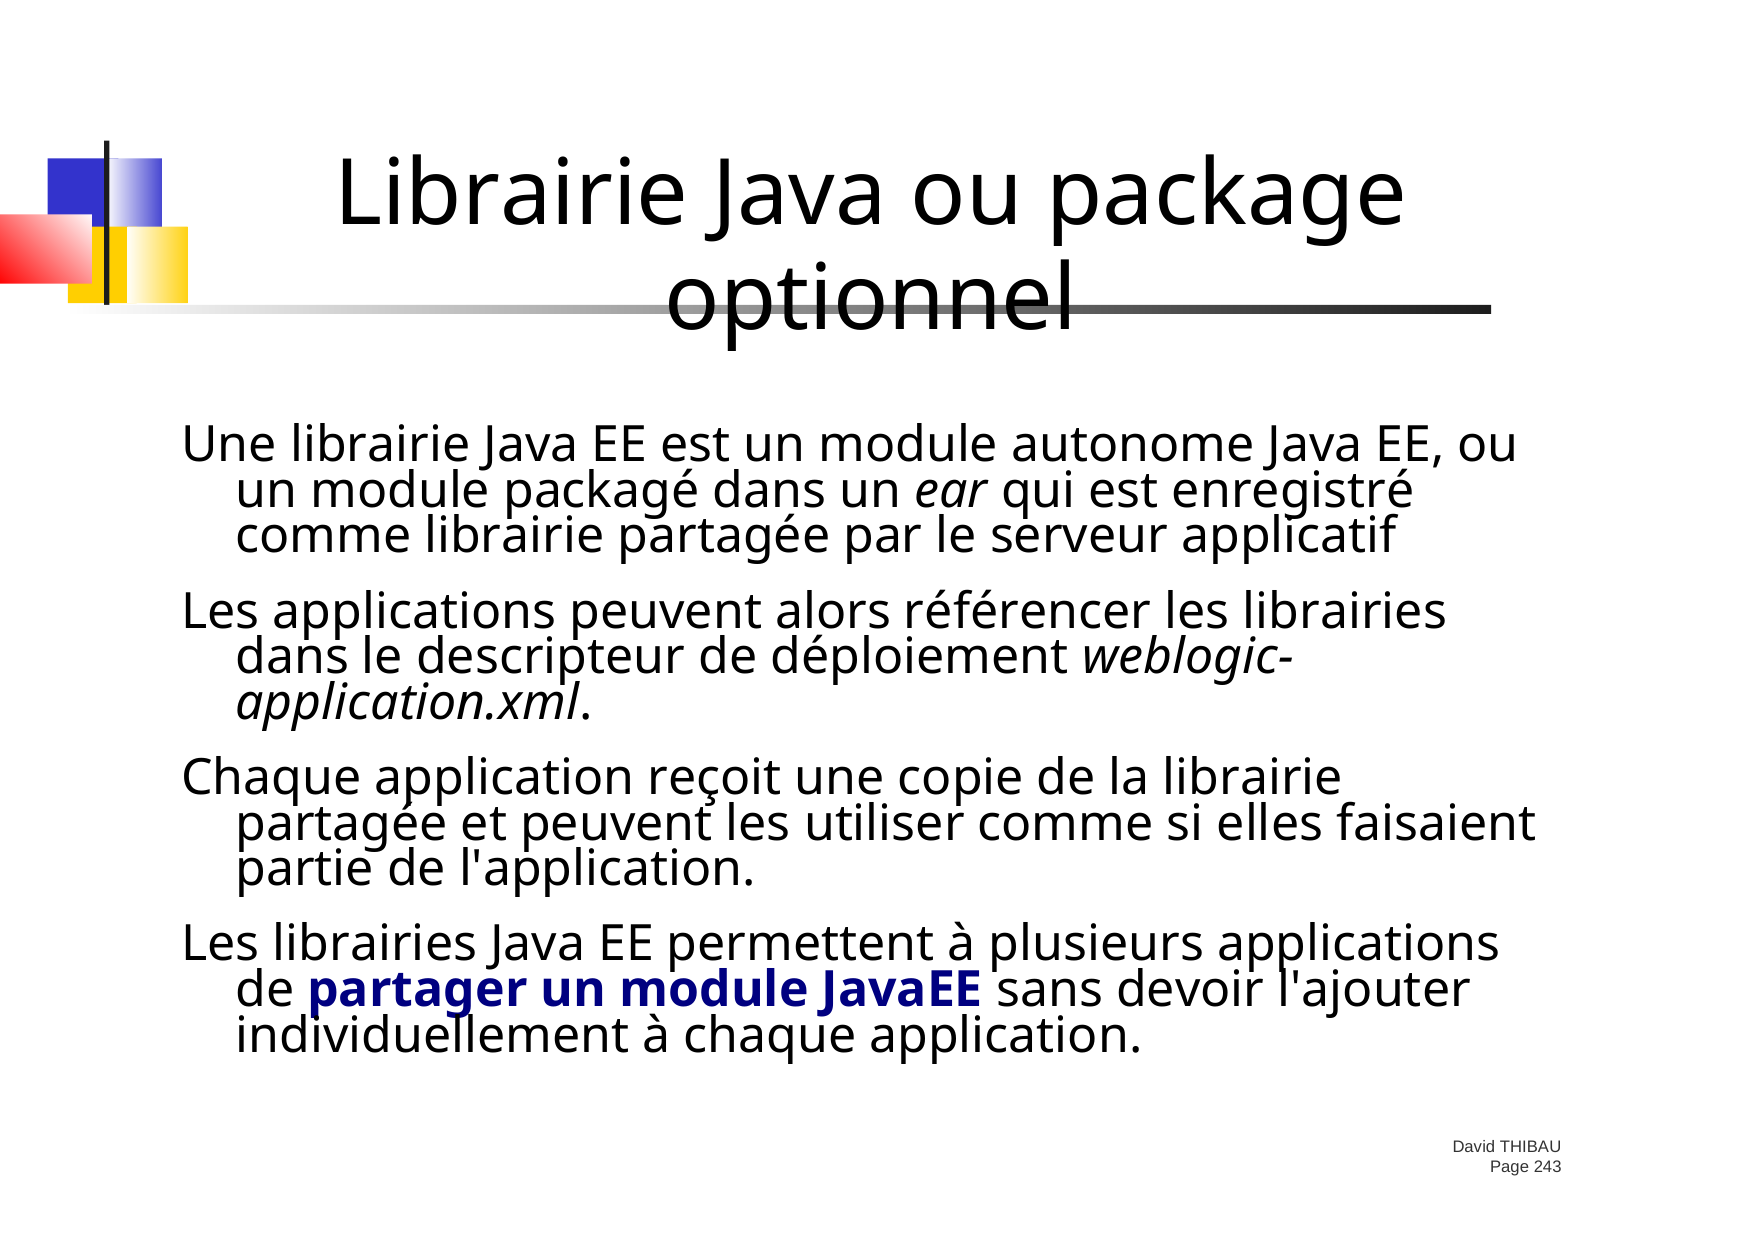

# Librairie Java ou package optionnel
Une librairie Java EE est un module autonome Java EE, ou un module packagé dans un ear qui est enregistré comme librairie partagée par le serveur applicatif
Les applications peuvent alors référencer les librairies dans le descripteur de déploiement weblogic-application.xml.
Chaque application reçoit une copie de la librairie partagée et peuvent les utiliser comme si elles faisaient partie de l'application.
Les librairies Java EE permettent à plusieurs applications de partager un module JavaEE sans devoir l'ajouter individuellement à chaque application.